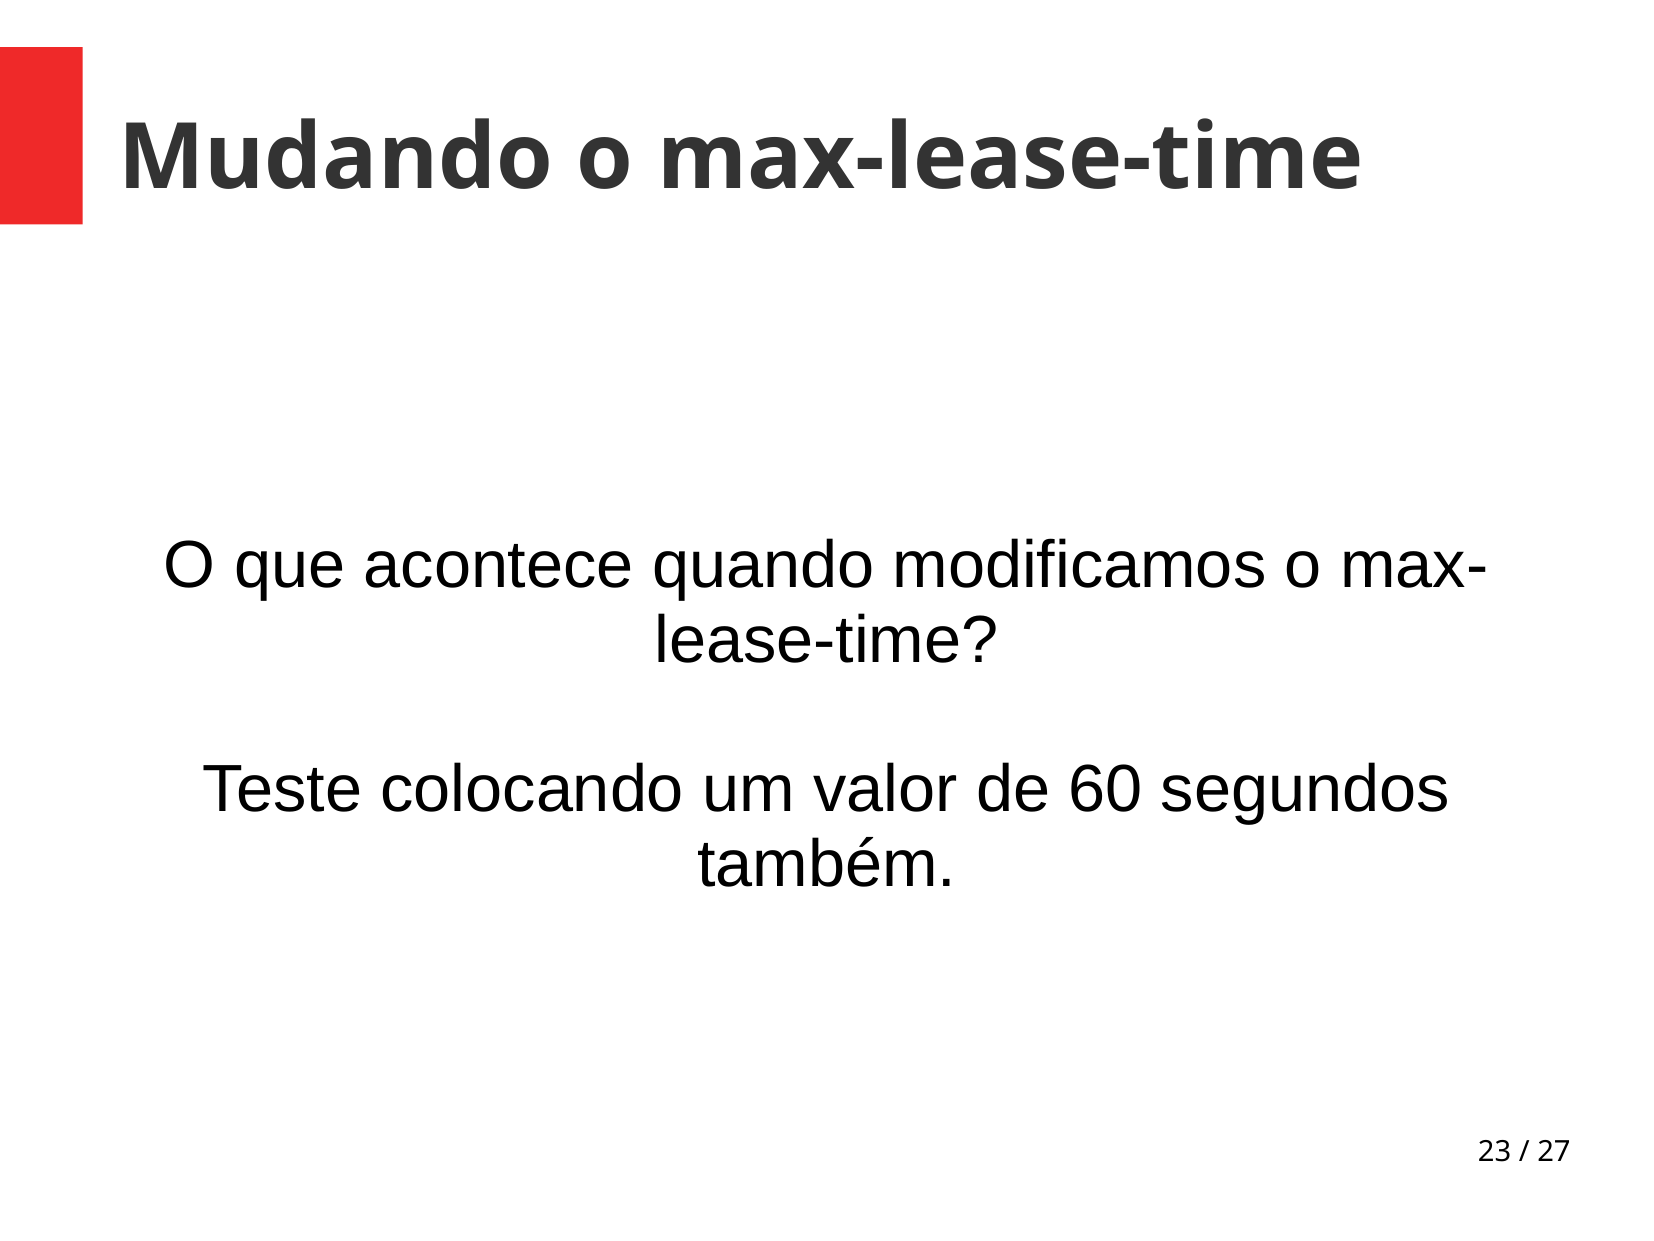

# Mudando o max-lease-time
O que acontece quando modificamos o max-lease-time?
Teste colocando um valor de 60 segundos também.
23